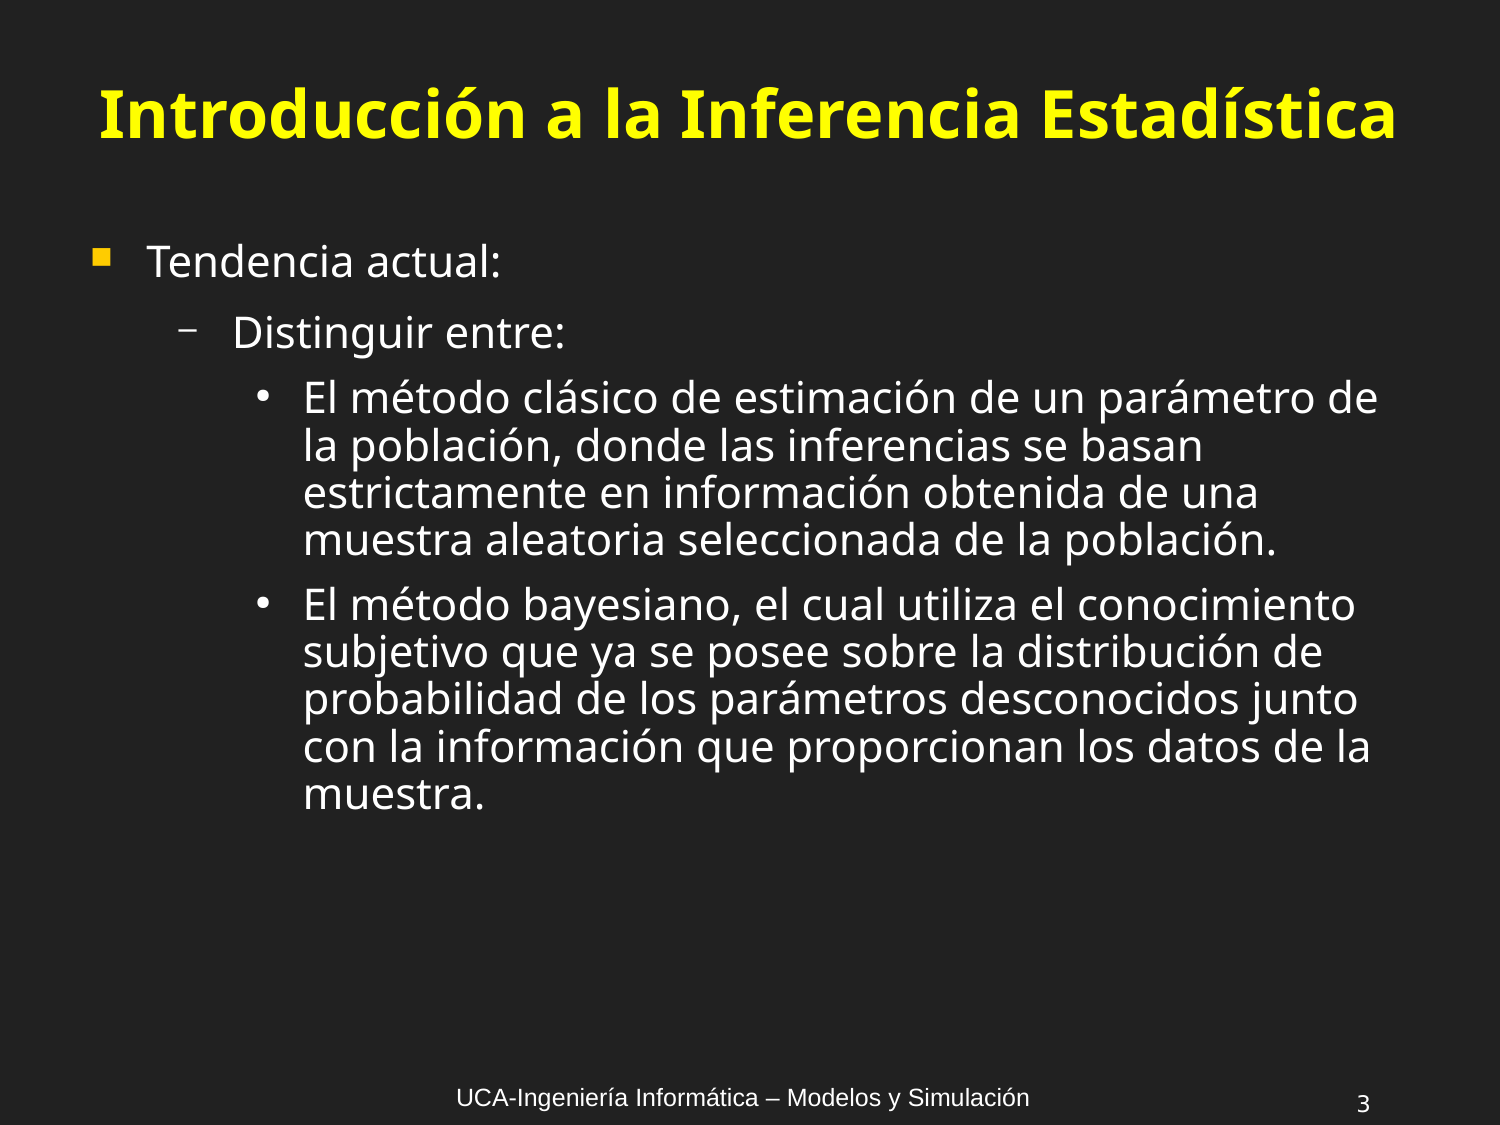

# Introducción a la Inferencia Estadística
Tendencia actual:
Distinguir entre:
El método clásico de estimación de un parámetro de la población, donde las inferencias se basan estrictamente en información obtenida de una muestra aleatoria seleccionada de la población.
El método bayesiano, el cual utiliza el conocimiento subjetivo que ya se posee sobre la distribución de probabilidad de los parámetros desconocidos junto con la información que proporcionan los datos de la muestra.